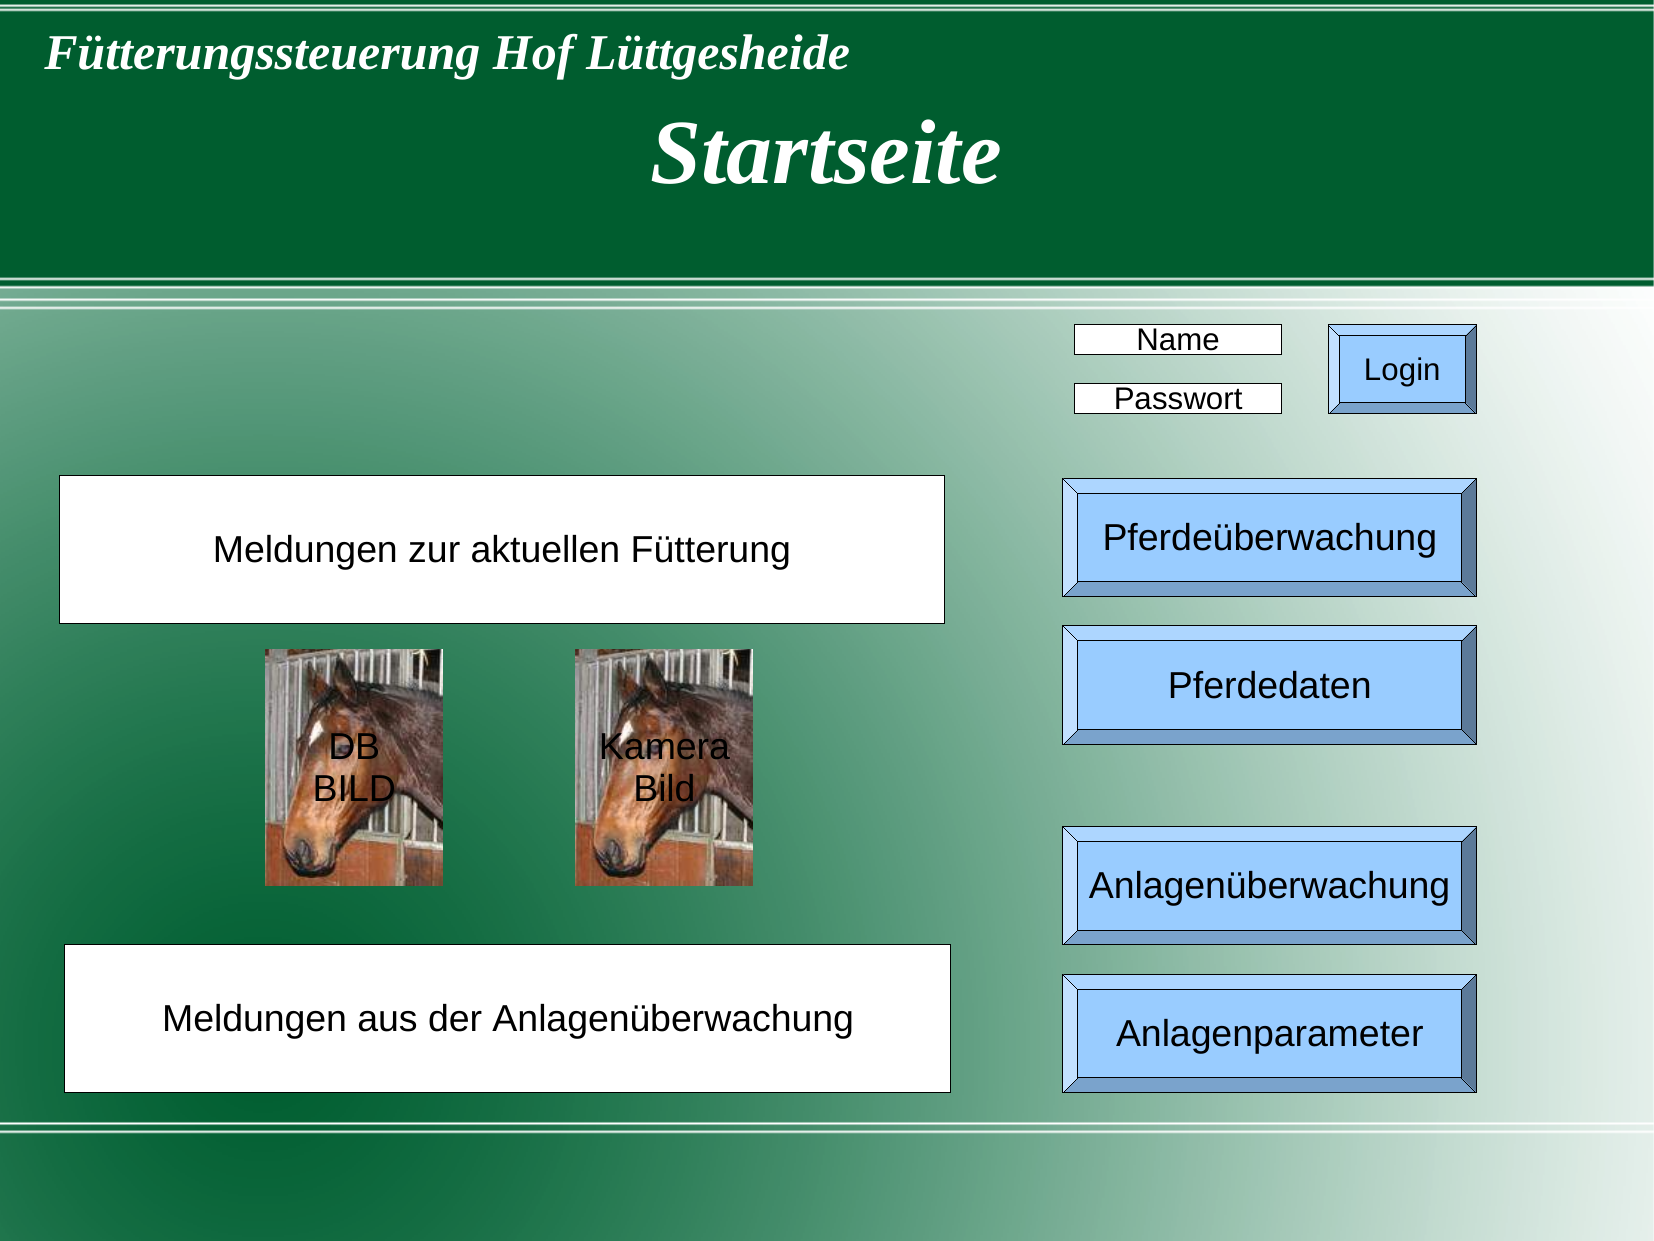

Fütterungssteuerung Hof Lüttgesheide
# Startseite
Name
Login
Passwort
Meldungen zur aktuellen Fütterung
Pferdeüberwachung
Pferdedaten
DB
BILD
Kamera
Bild
Anlagenüberwachung
Meldungen aus der Anlagenüberwachung
Anlagenparameter